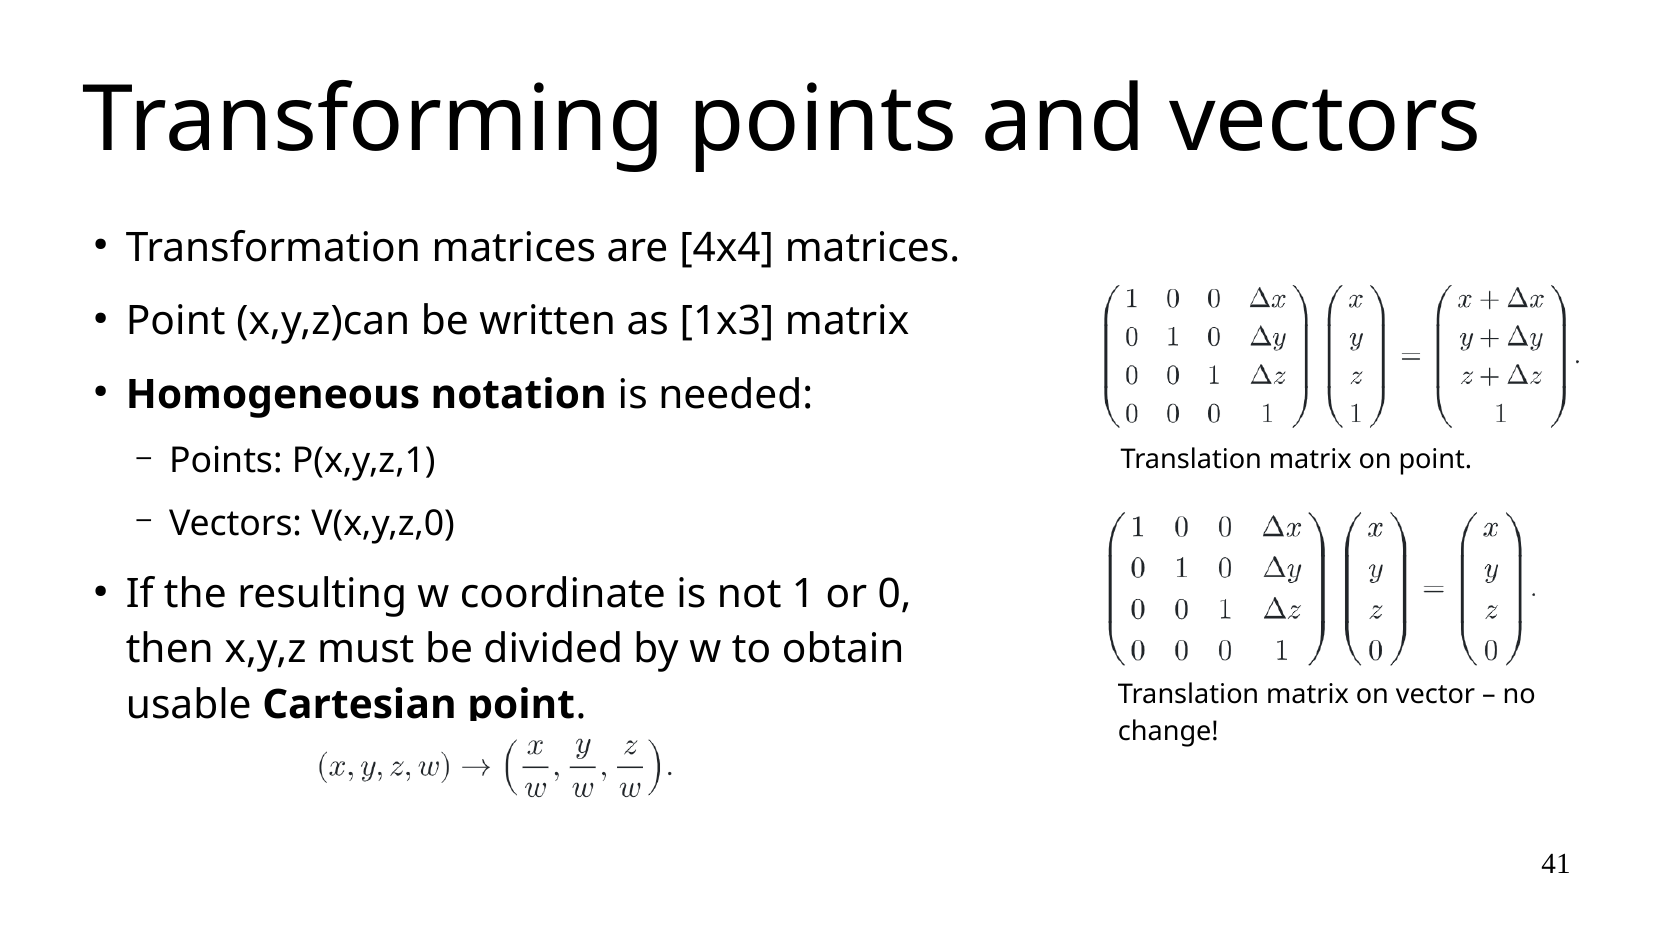

# Transforming points and vectors
Transformation matrices are [4x4] matrices.
Point (x,y,z)can be written as [1x3] matrix
Homogeneous notation is needed:
Points: P(x,y,z,1)
Vectors: V(x,y,z,0)
If the resulting w coordinate is not 1 or 0, then x,y,z must be divided by w to obtain usable Cartesian point.
Translation matrix on point.
Translation matrix on vector – no change!
41